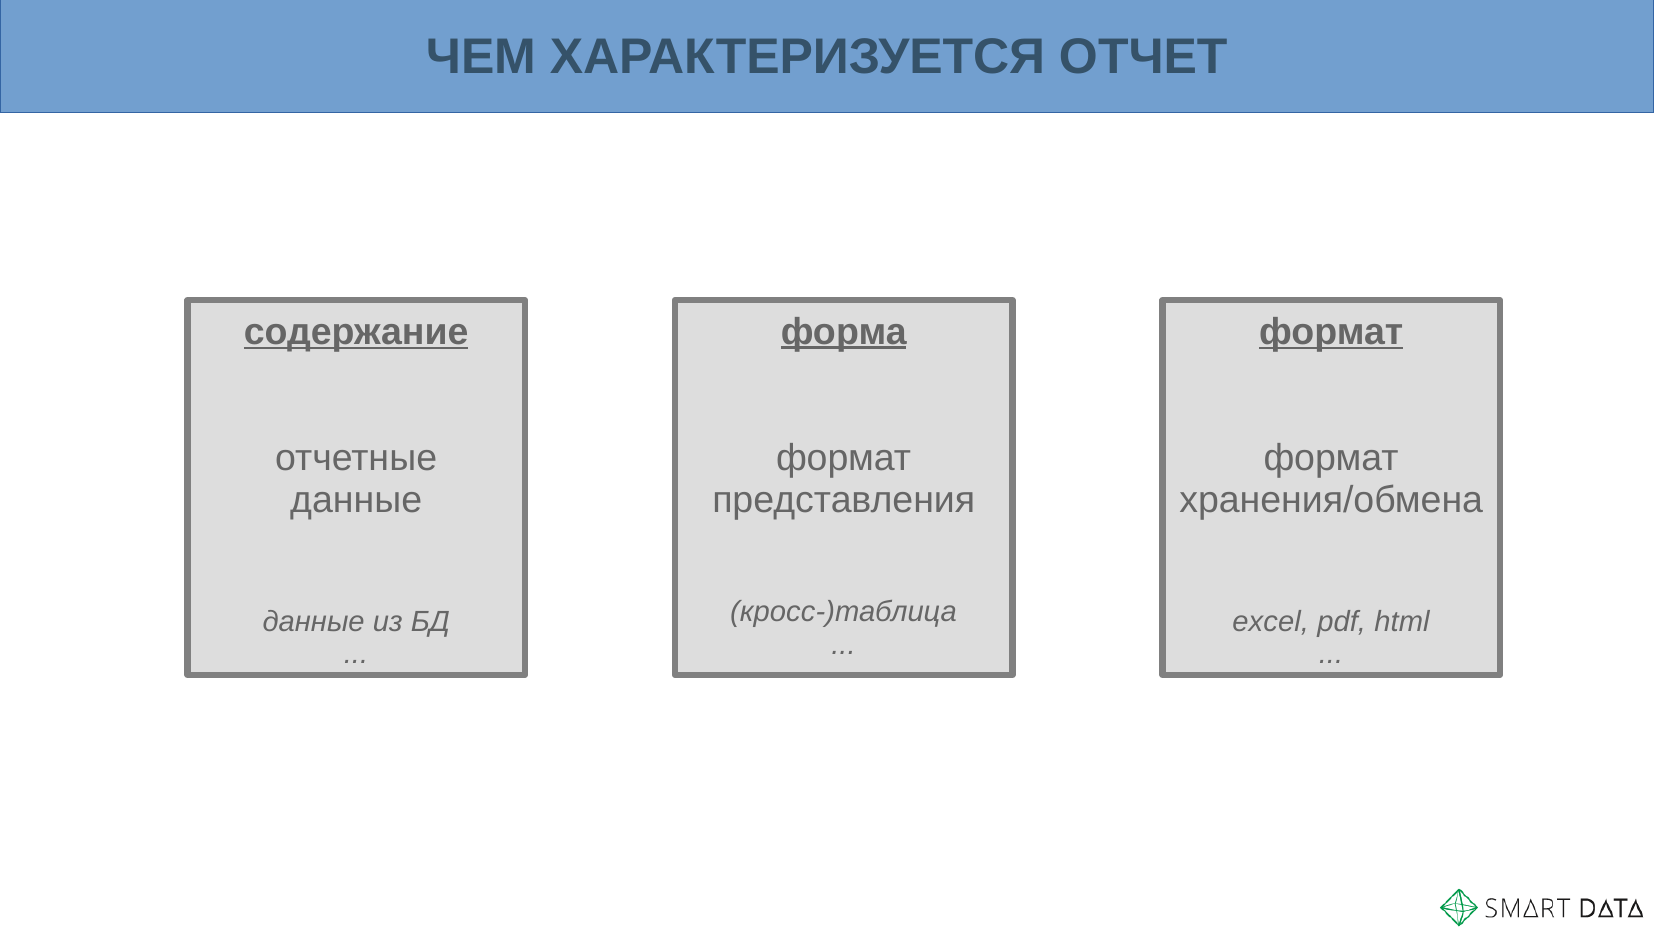

ЧЕМ ХАРАКТЕРИЗУЕТСЯ ОТЧЕТ
содержание
отчетные
данные
данные из БД
...
форма
формат
представления
(кросс-)таблица
...
формат
формат
хранения/обмена
excel, pdf, html
...